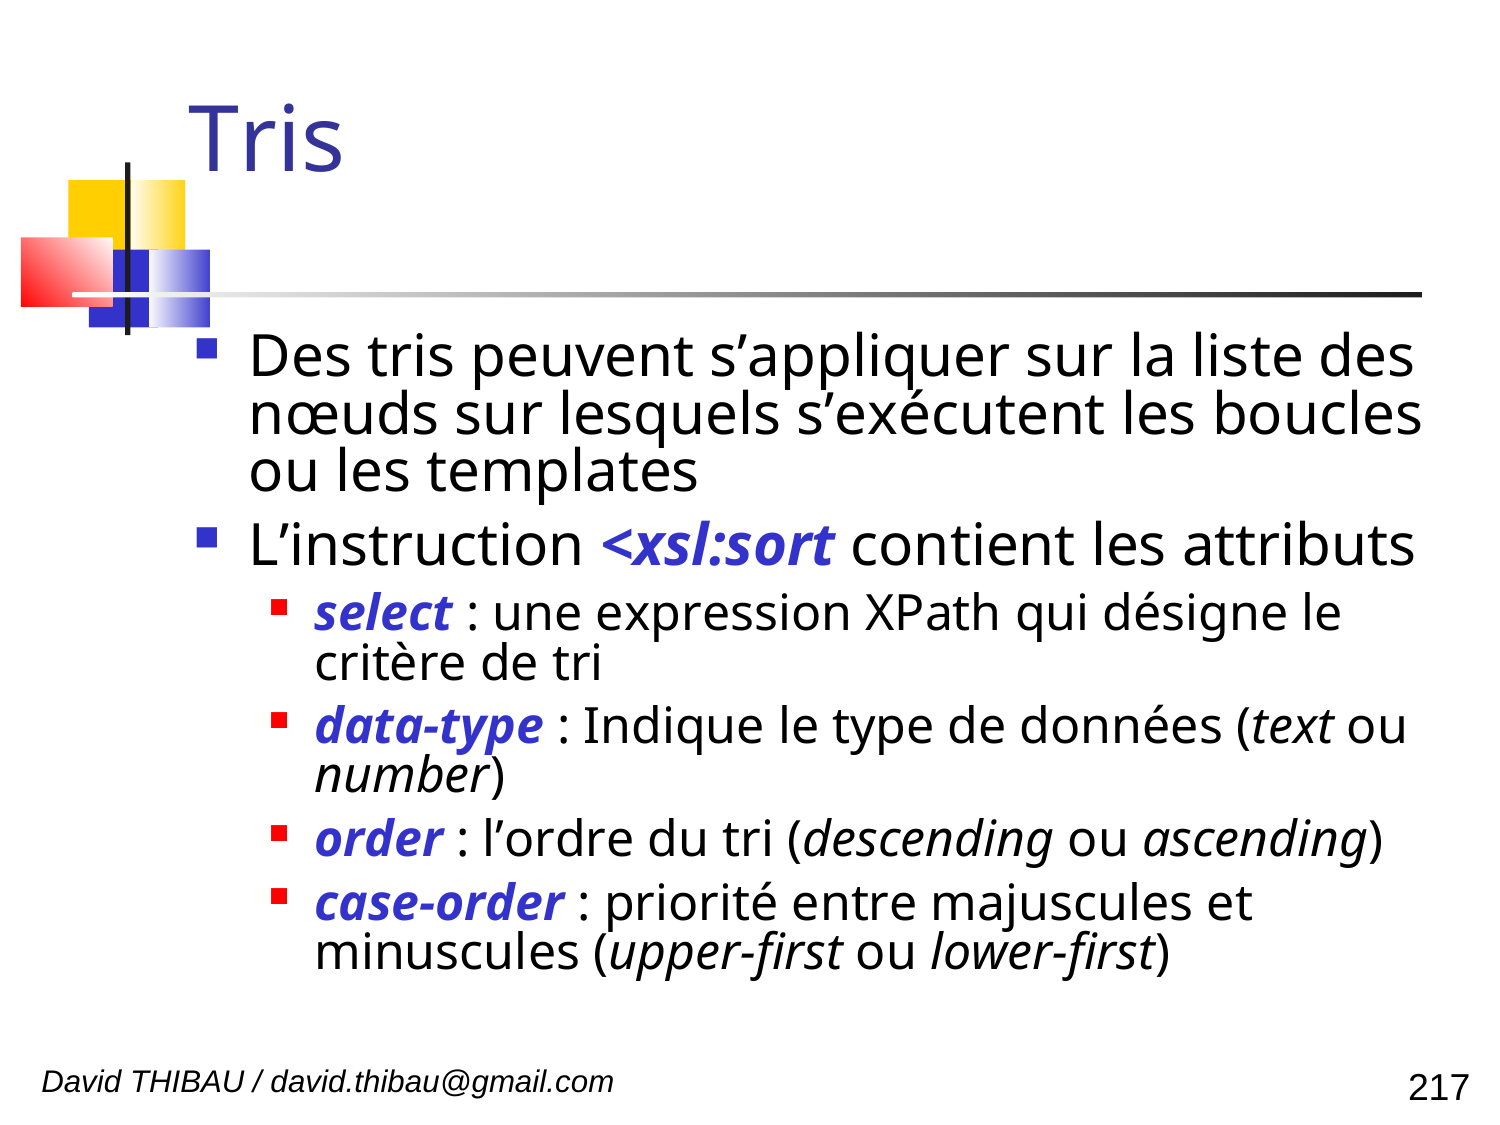

# Tris
Des tris peuvent s’appliquer sur la liste des nœuds sur lesquels s’exécutent les boucles ou les templates
L’instruction <xsl:sort contient les attributs
select : une expression XPath qui désigne le critère de tri
data-type : Indique le type de données (text ou number)
order : l’ordre du tri (descending ou ascending)
case-order : priorité entre majuscules et minuscules (upper-first ou lower-first)